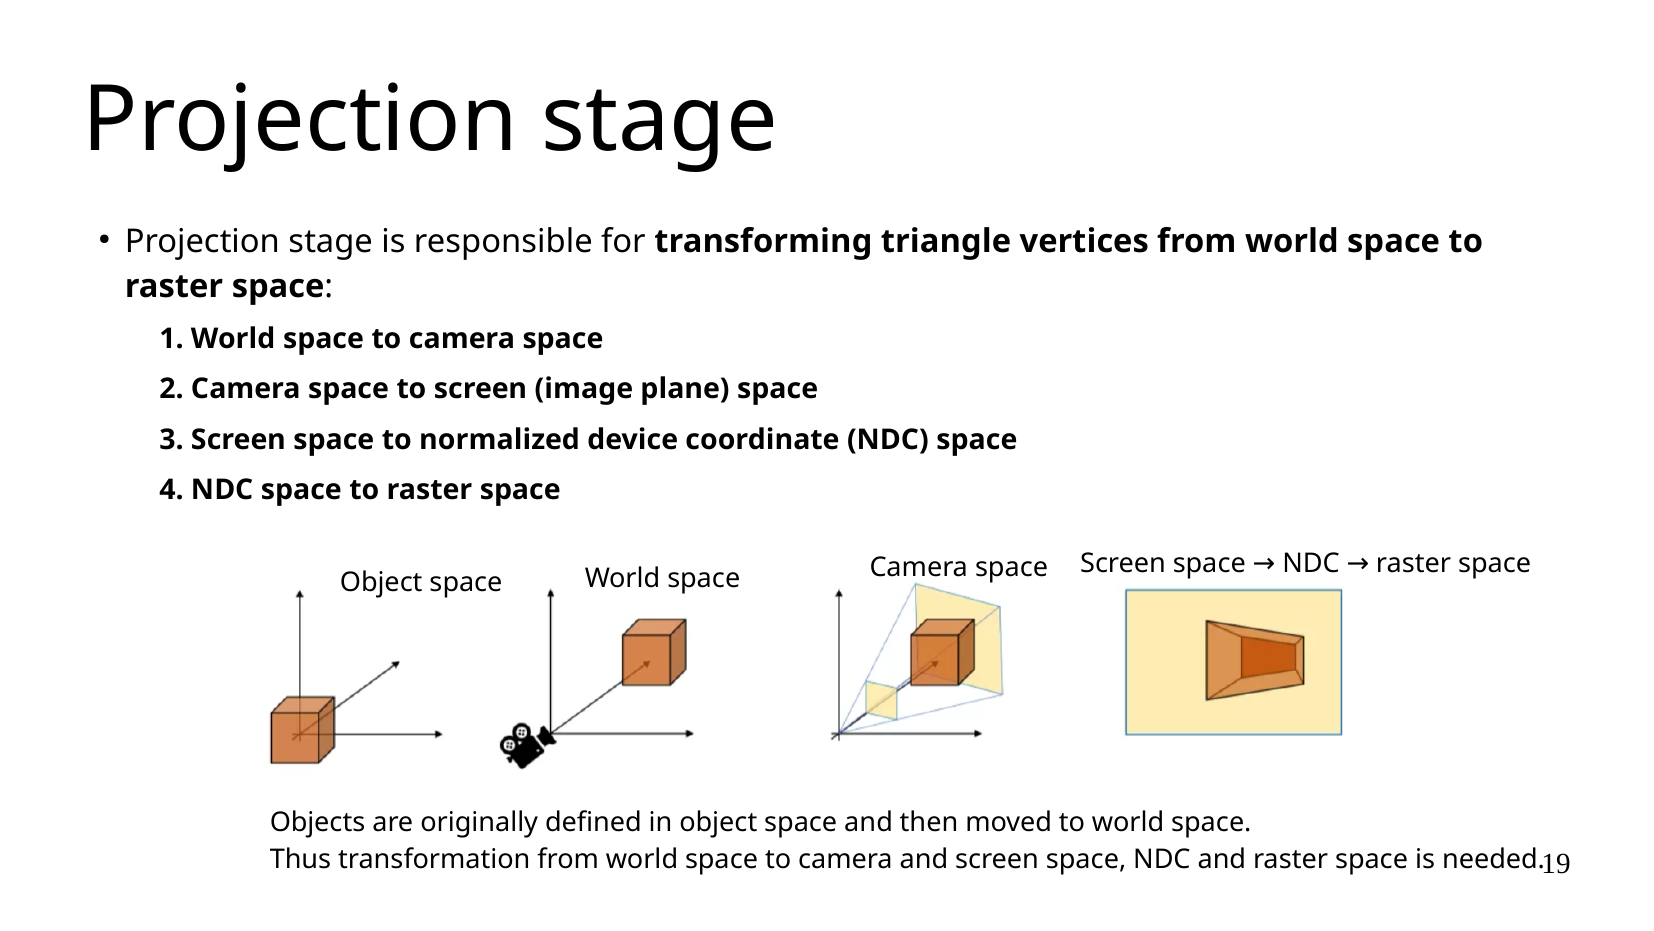

# Projection stage
Projection stage is responsible for transforming triangle vertices from world space to raster space:
1. World space to camera space
2. Camera space to screen (image plane) space
3. Screen space to normalized device coordinate (NDC) space
4. NDC space to raster space
Screen space → NDC → raster space
Camera space
World space
Object space
Objects are originally defined in object space and then moved to world space.
Thus transformation from world space to camera and screen space, NDC and raster space is needed.
19